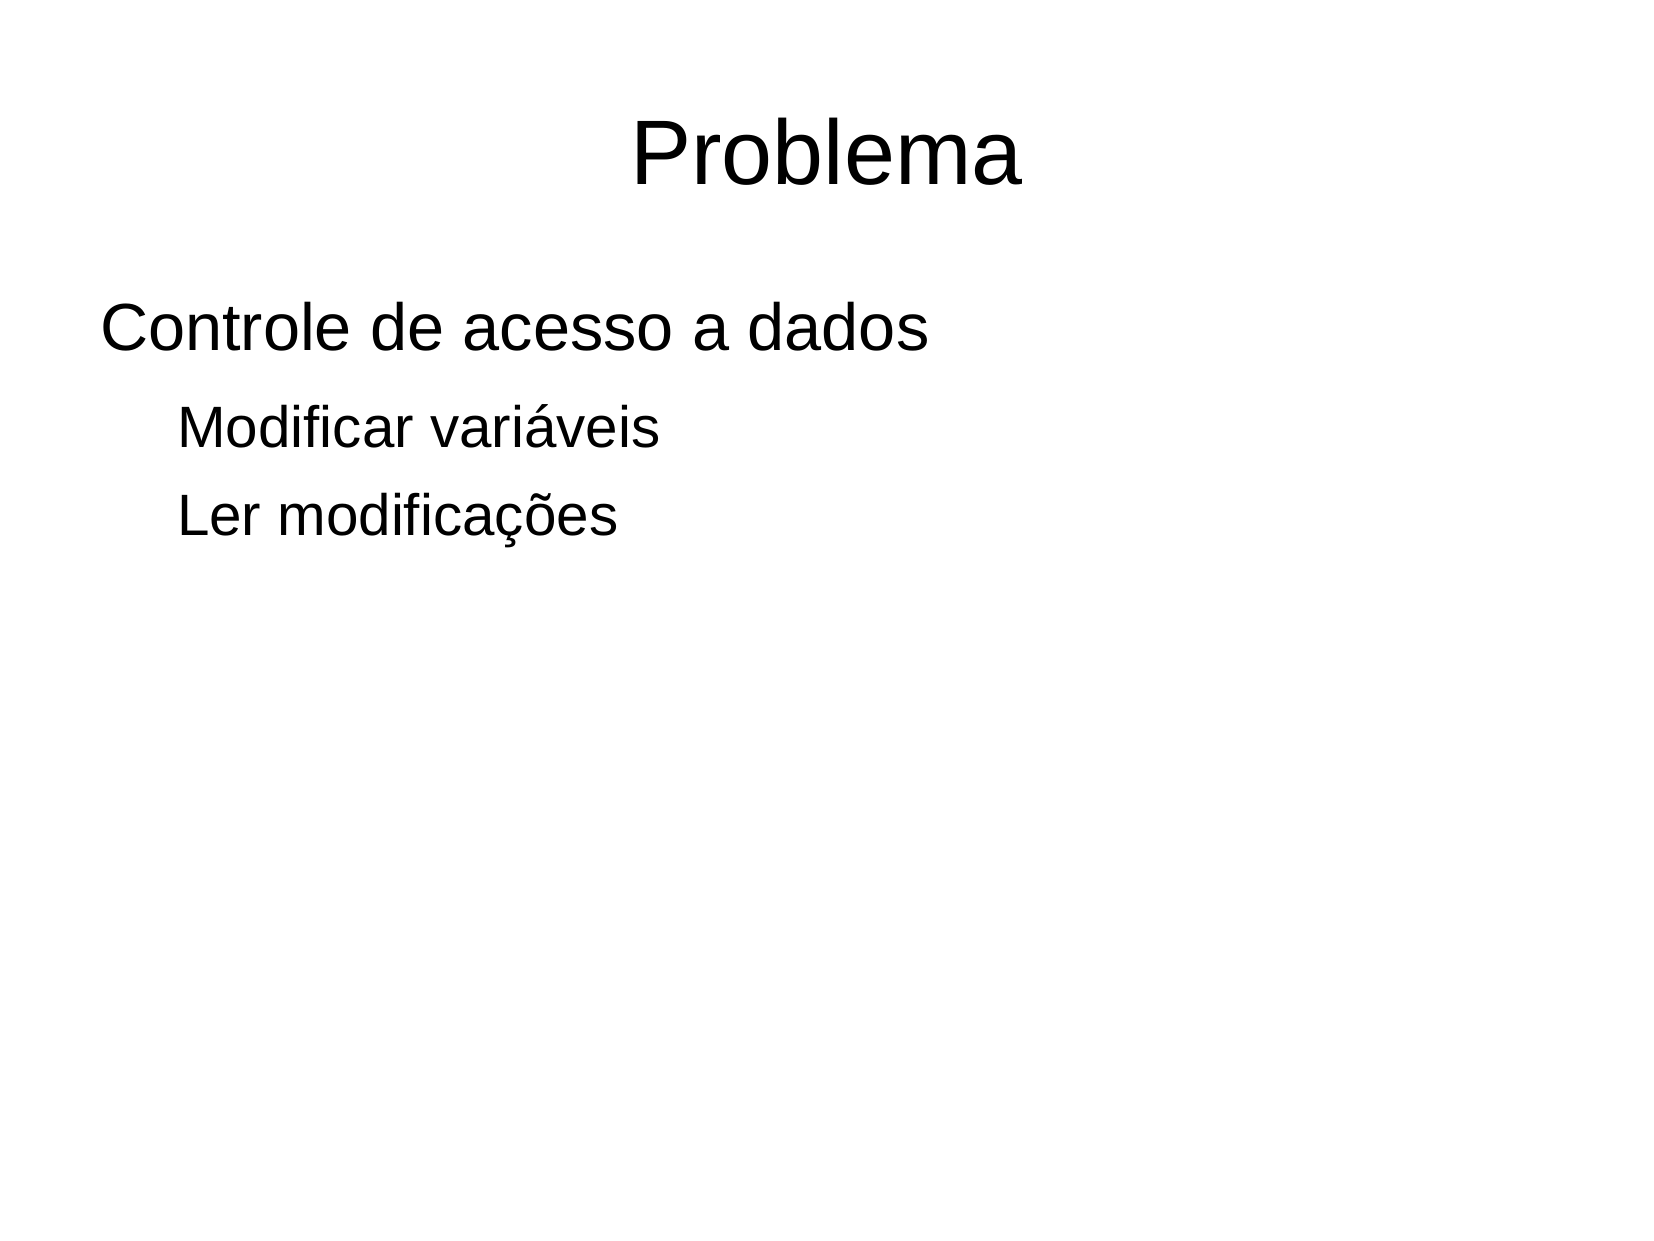

# Problema
Controle de acesso a dados
Modificar variáveis
Ler modificações